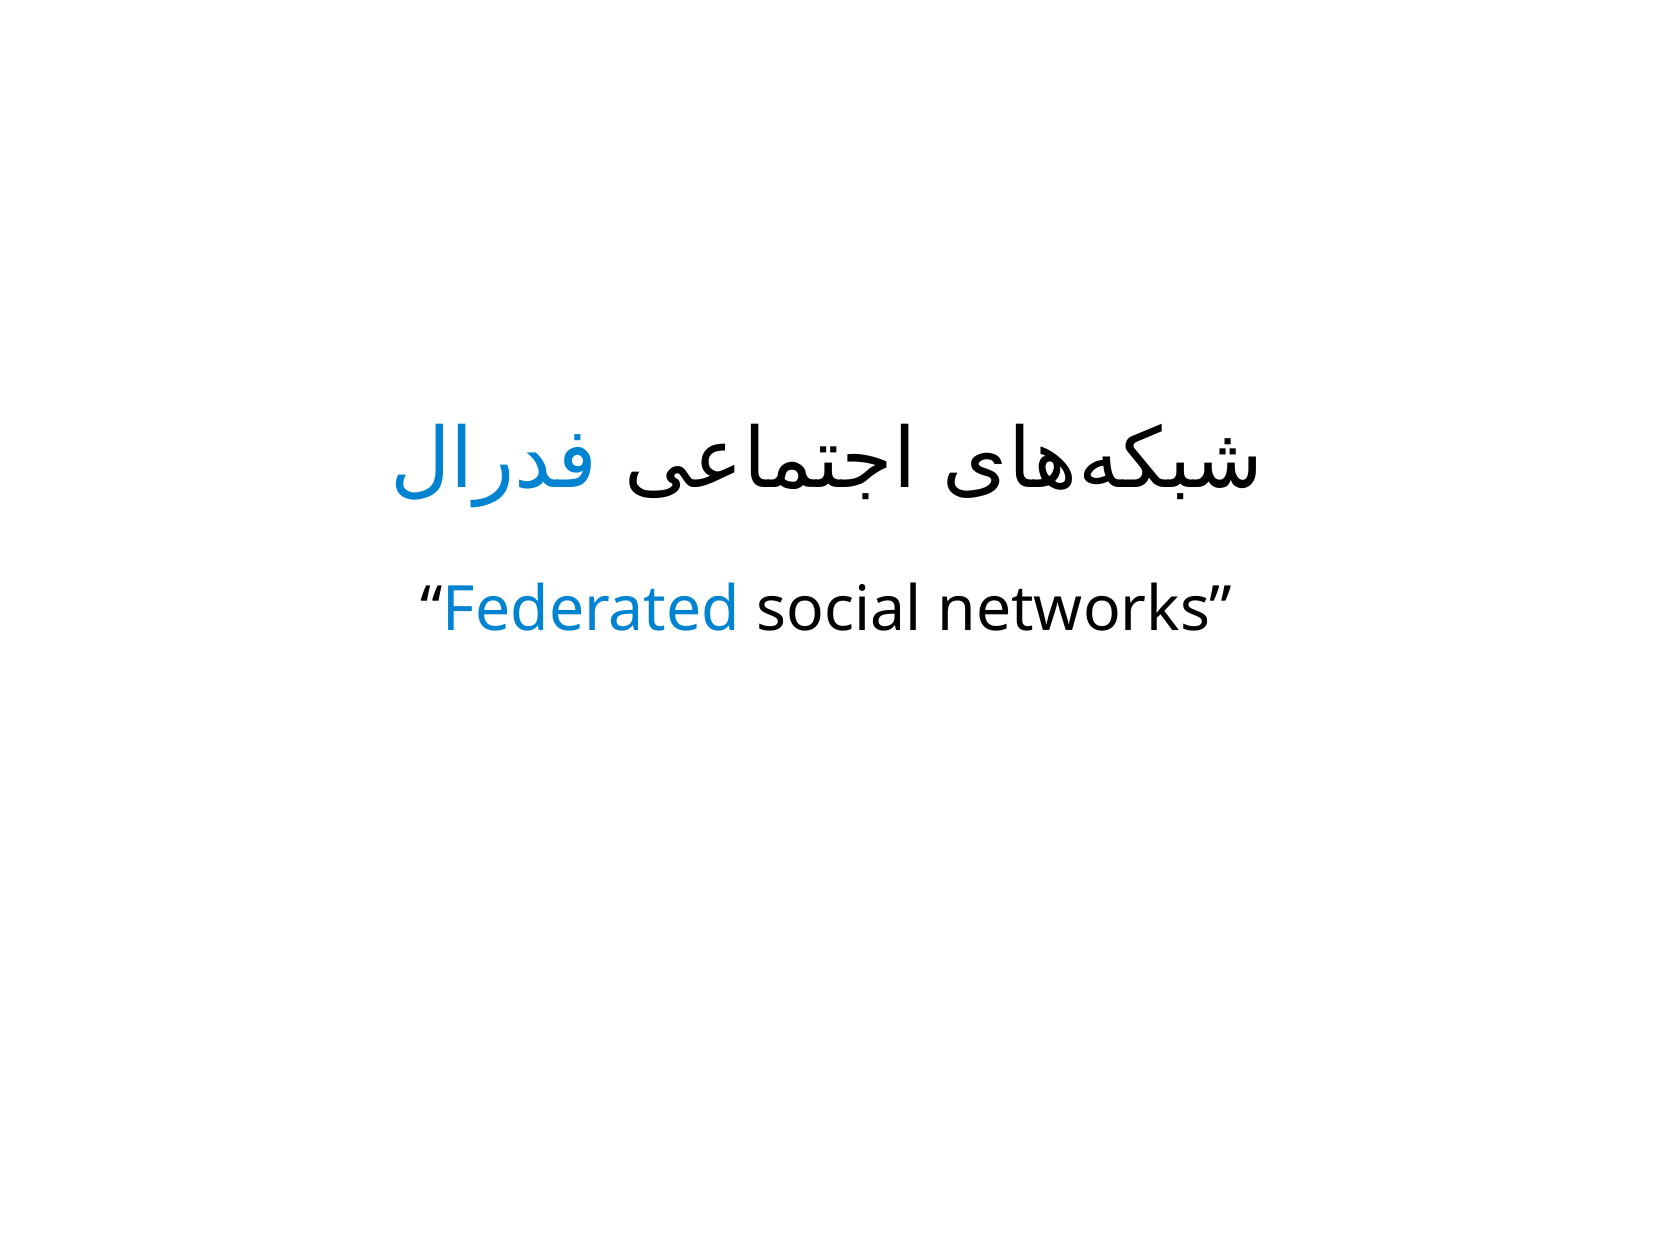

# شبکه‌های اجتماعی فدرال
“Federated social networks”